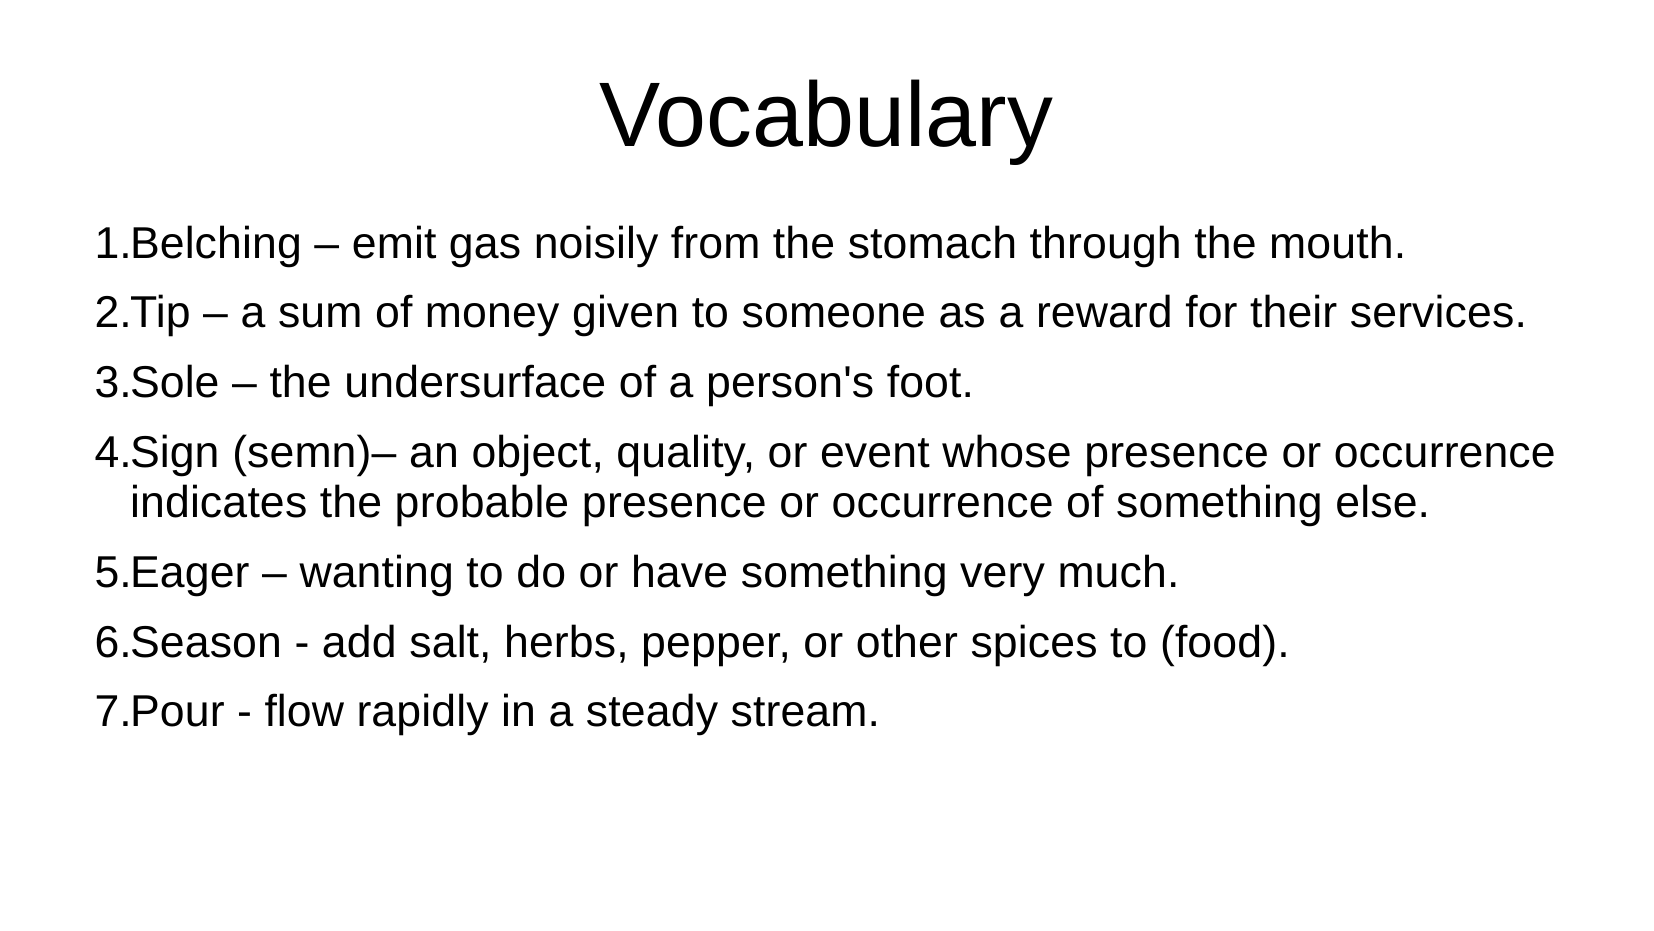

# Vocabulary
Belching – emit gas noisily from the stomach through the mouth.
Tip – a sum of money given to someone as a reward for their services.
Sole – the undersurface of a person's foot.
Sign (semn)– an object, quality, or event whose presence or occurrence indicates the probable presence or occurrence of something else.
Eager – wanting to do or have something very much.
Season - add salt, herbs, pepper, or other spices to (food).
Pour - flow rapidly in a steady stream.